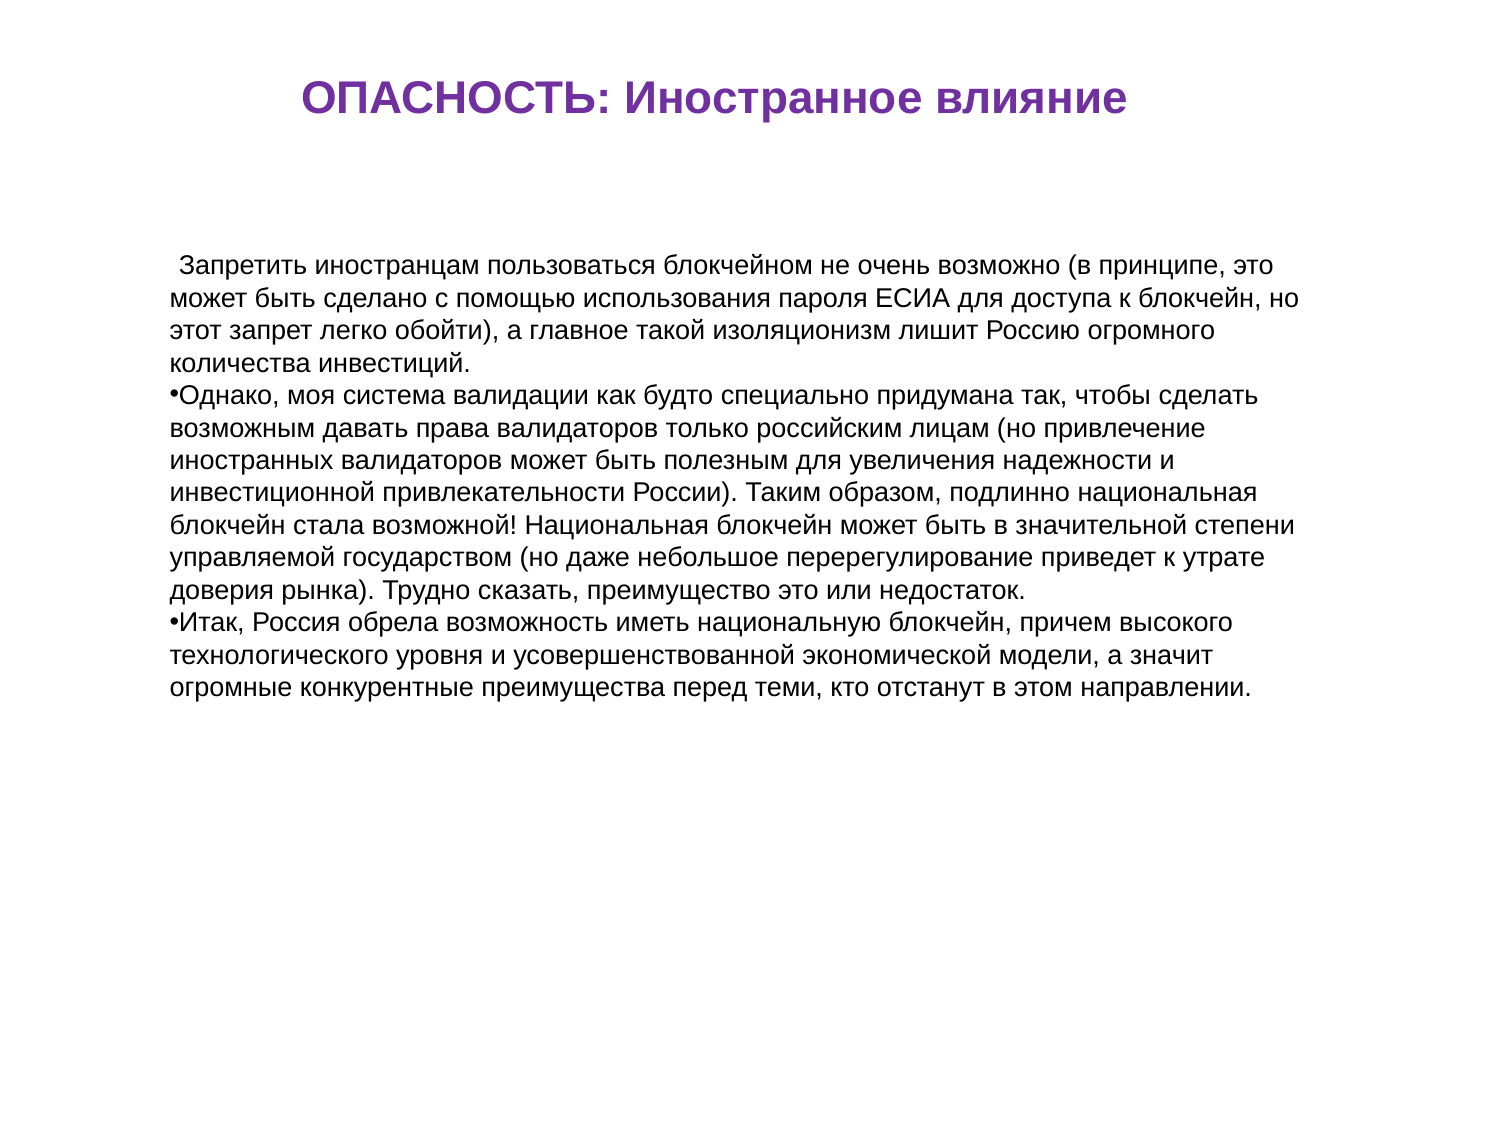

ОПАСНОСТЬ: Иностранное влияние
Запретить иностранцам пользоваться блокчейном не очень возможно (в принципе, это может быть сделано с помощью использования пароля ЕСИА для доступа к блокчейн, но этот запрет легко обойти), а главное такой изоляционизм лишит Россию огромного количества инвестиций.
Однако, моя система валидации как будто специально придумана так, чтобы сделать возможным давать права валидаторов только российским лицам (но привлечение иностранных валидаторов может быть полезным для увеличения надежности и инвестиционной привлекательности России). Таким образом, подлинно национальная блокчейн стала возможной! Национальная блокчейн может быть в значительной степени управляемой государством (но даже небольшое перерегулирование приведет к утрате доверия рынка). Трудно сказать, преимущество это или недостаток.
Итак, Россия обрела возможность иметь национальную блокчейн, причем высокого технологического уровня и усовершенствованной экономической модели, а значит огромные конкурентные преимущества перед теми, кто отстанут в этом направлении.